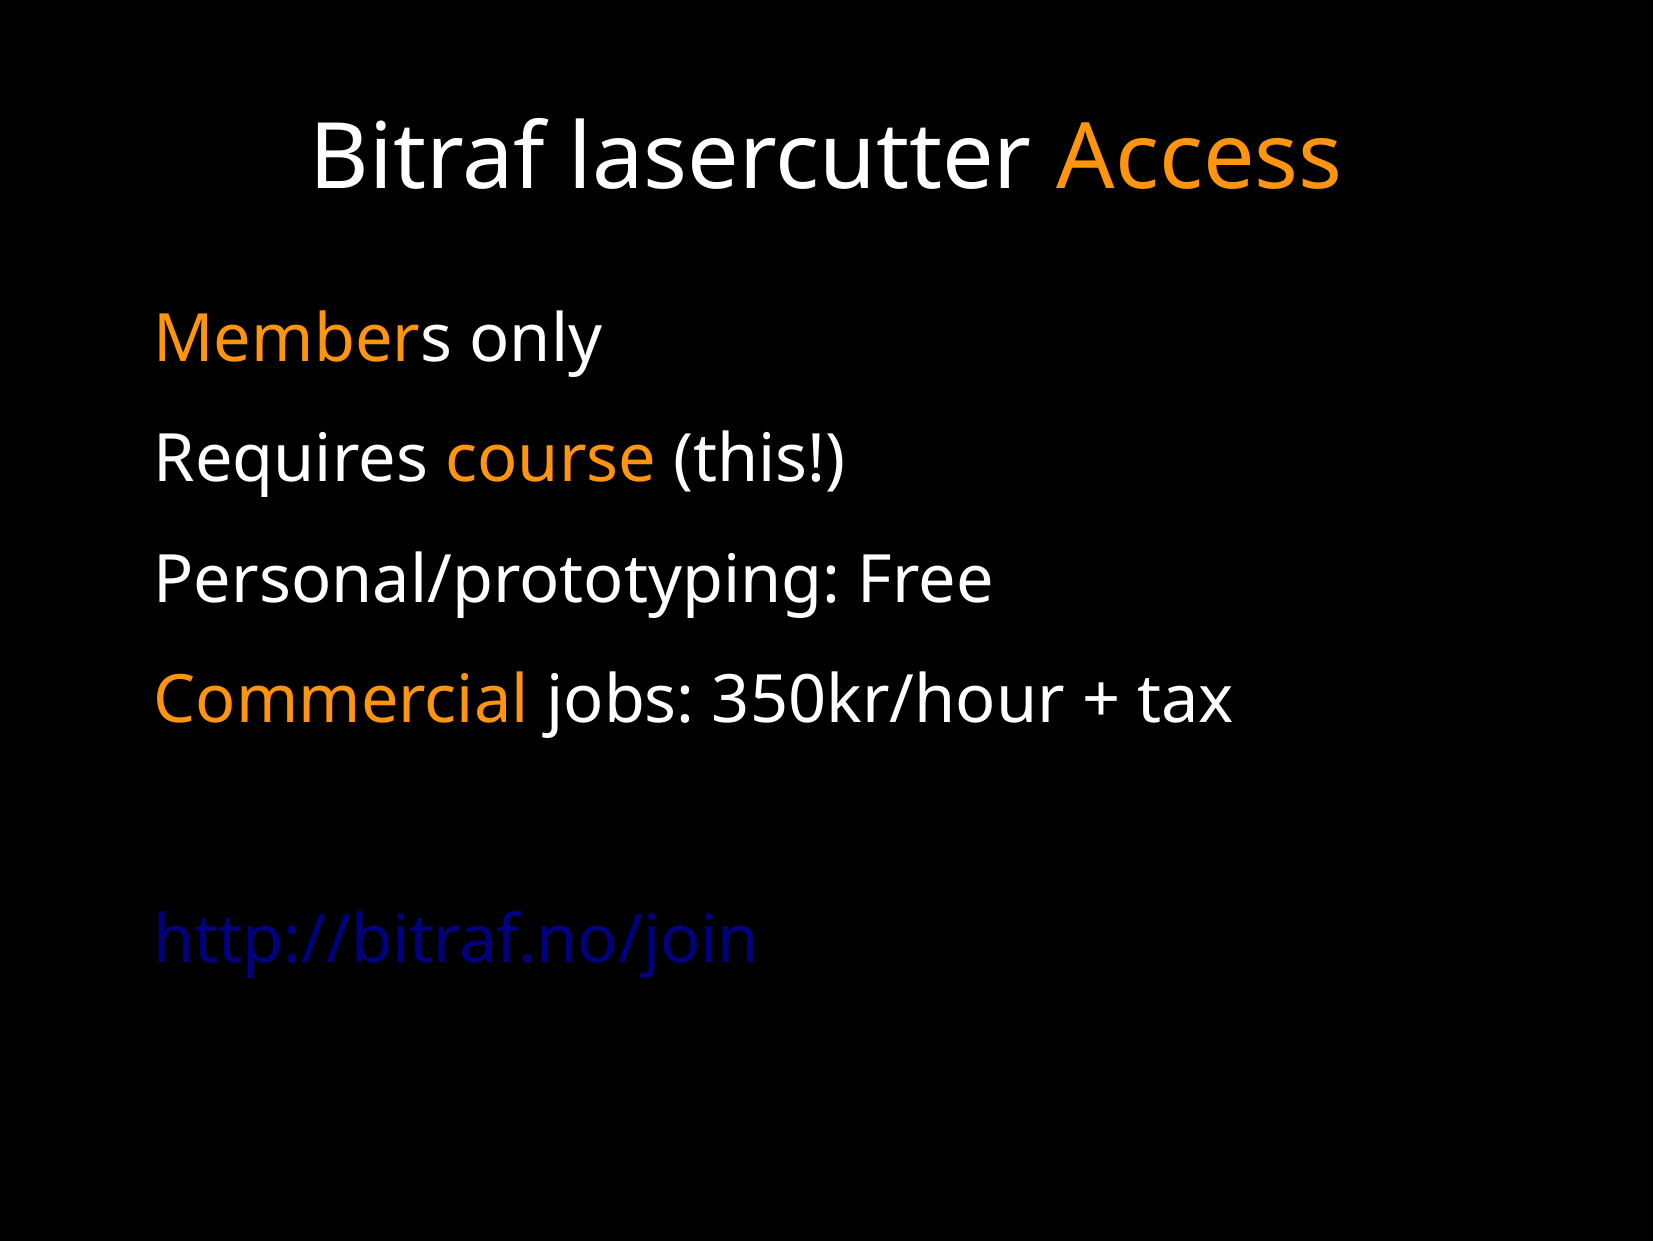

# Bitraf lasercutter Access
Members only
Requires course (this!)
Personal/prototyping: Free
Commercial jobs: 350kr/hour + tax
http://bitraf.no/join